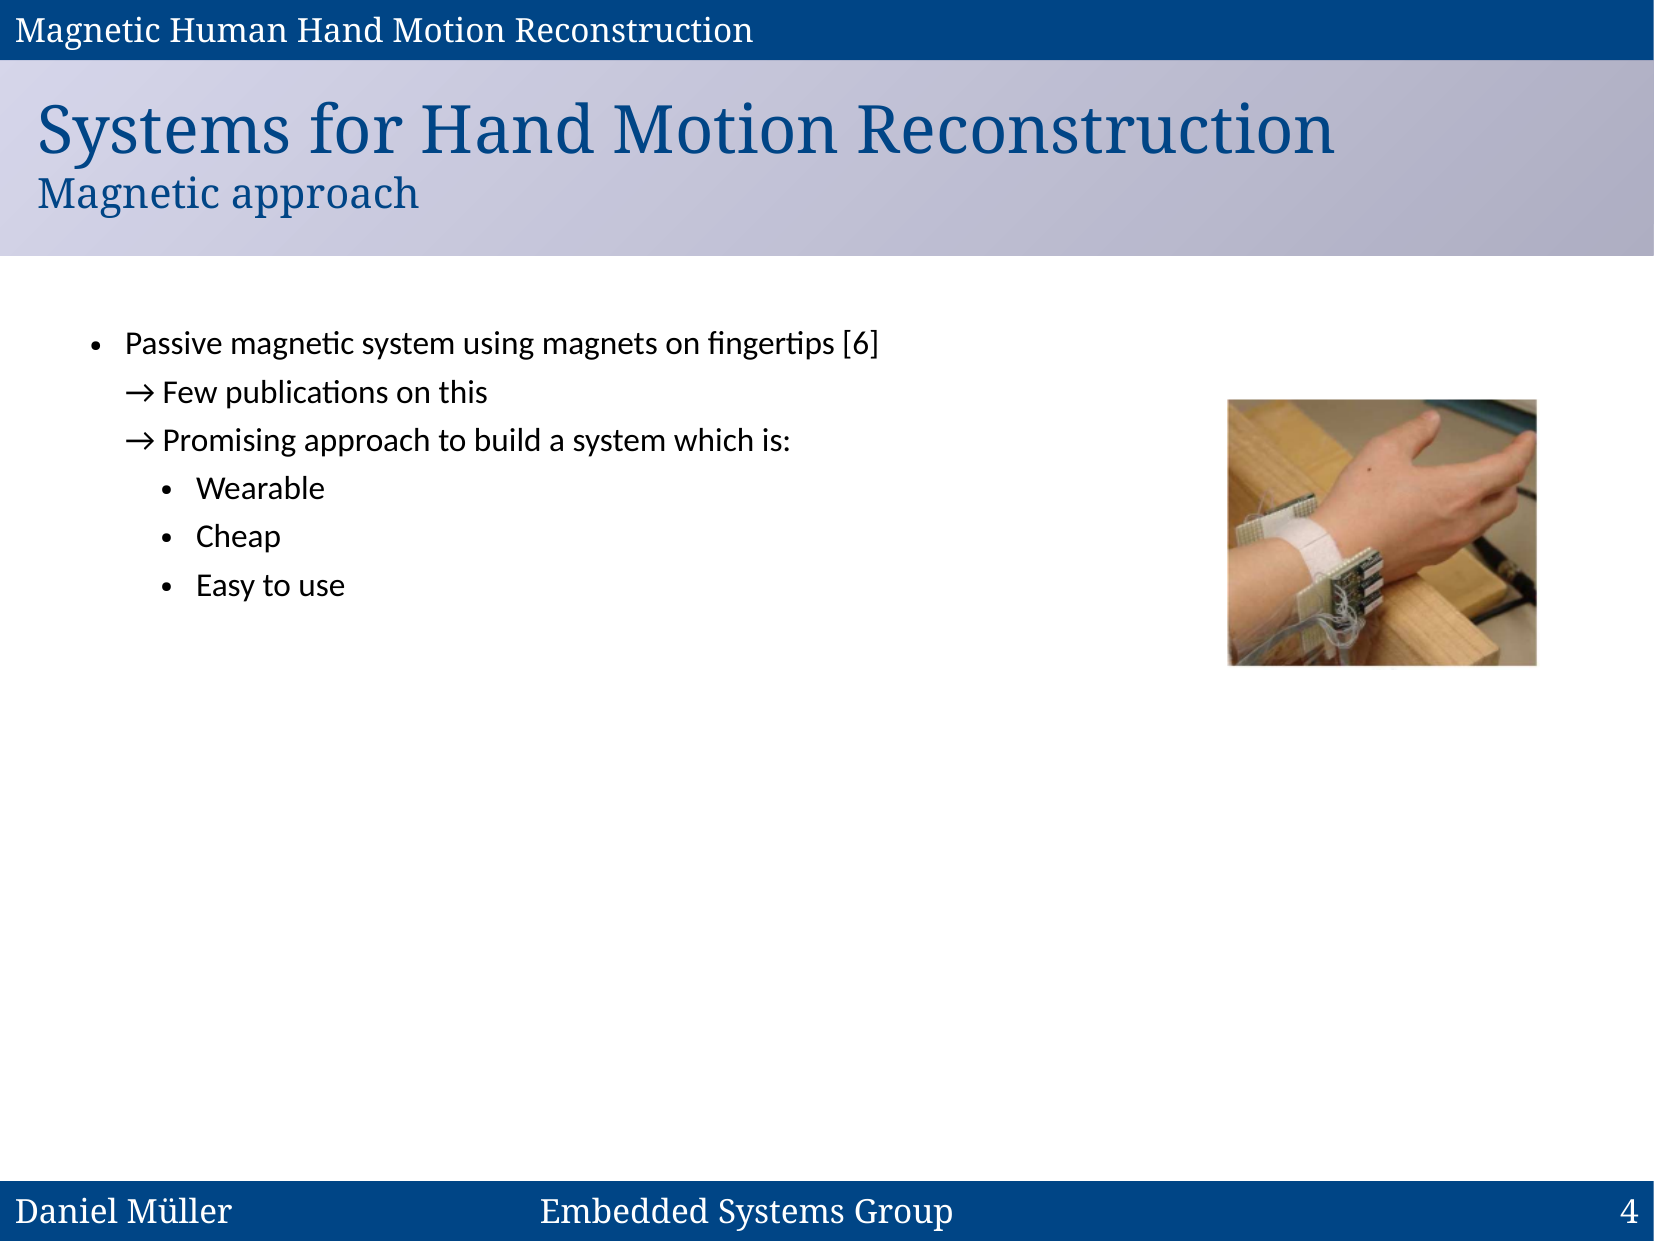

# Systems for Hand Motion Reconstruction Magnetic approach
Passive magnetic system using magnets on fingertips [6]
→ Few publications on this
→ Promising approach to build a system which is:
Wearable
Cheap
Easy to use